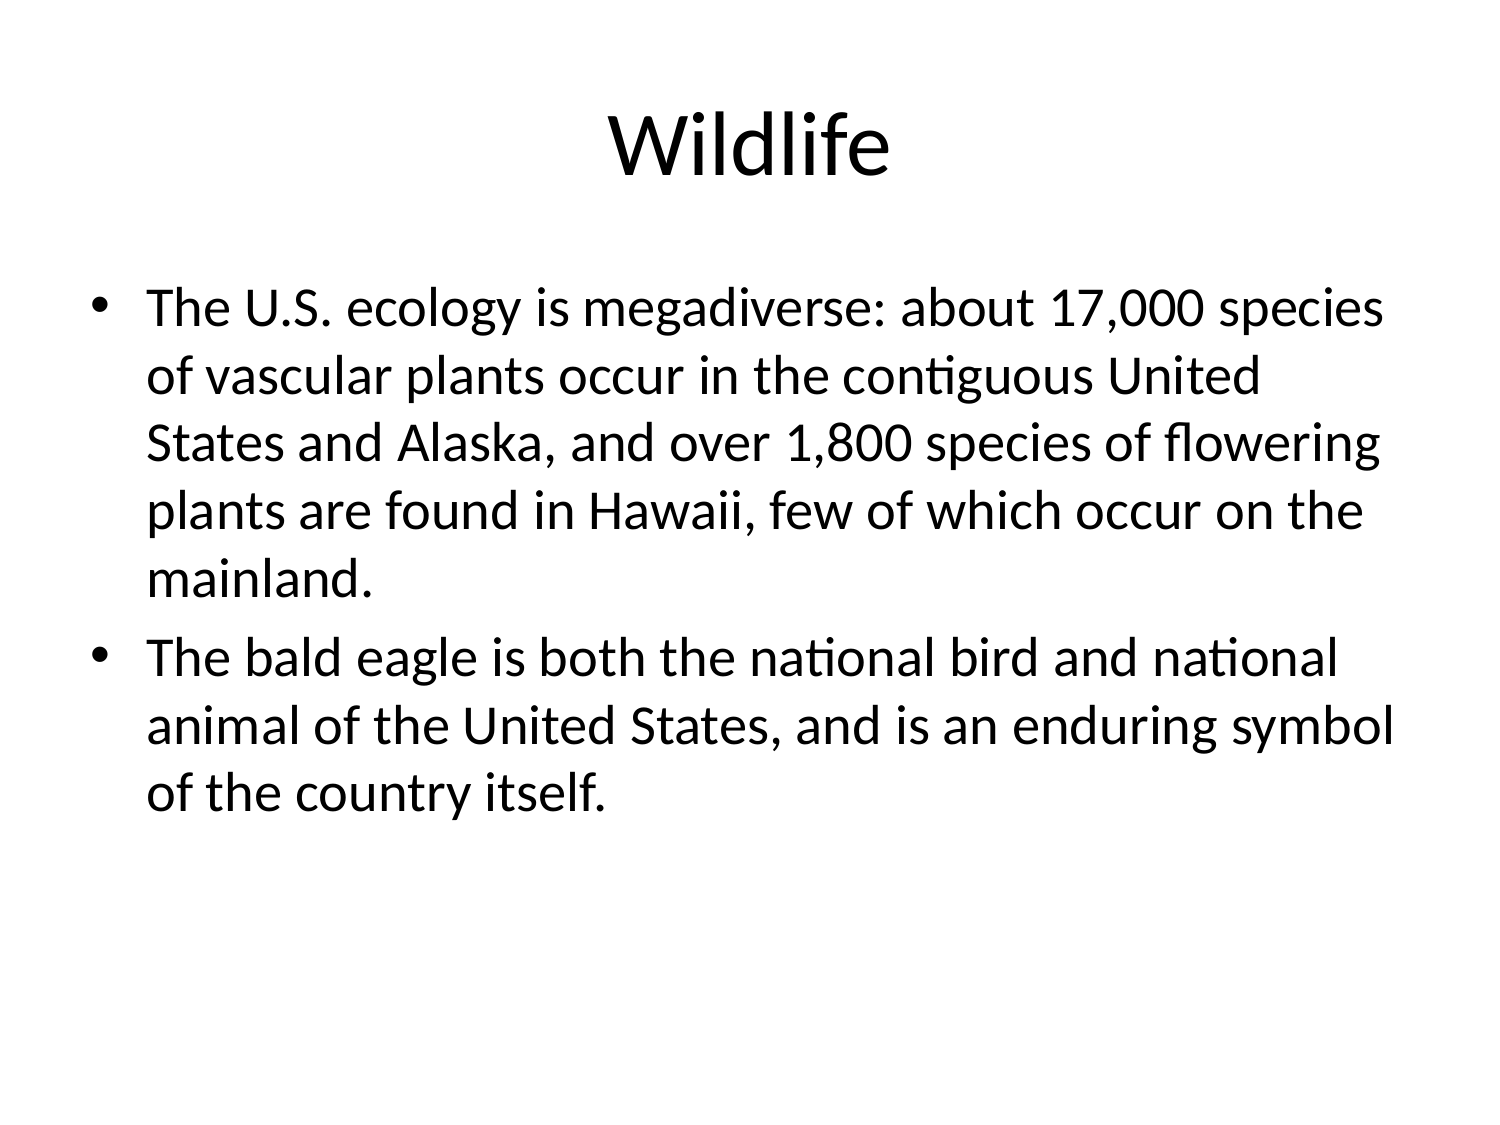

# Wildlife
The U.S. ecology is megadiverse: about 17,000 species of vascular plants occur in the contiguous United States and Alaska, and over 1,800 species of flowering plants are found in Hawaii, few of which occur on the mainland.
The bald eagle is both the national bird and national animal of the United States, and is an enduring symbol of the country itself.